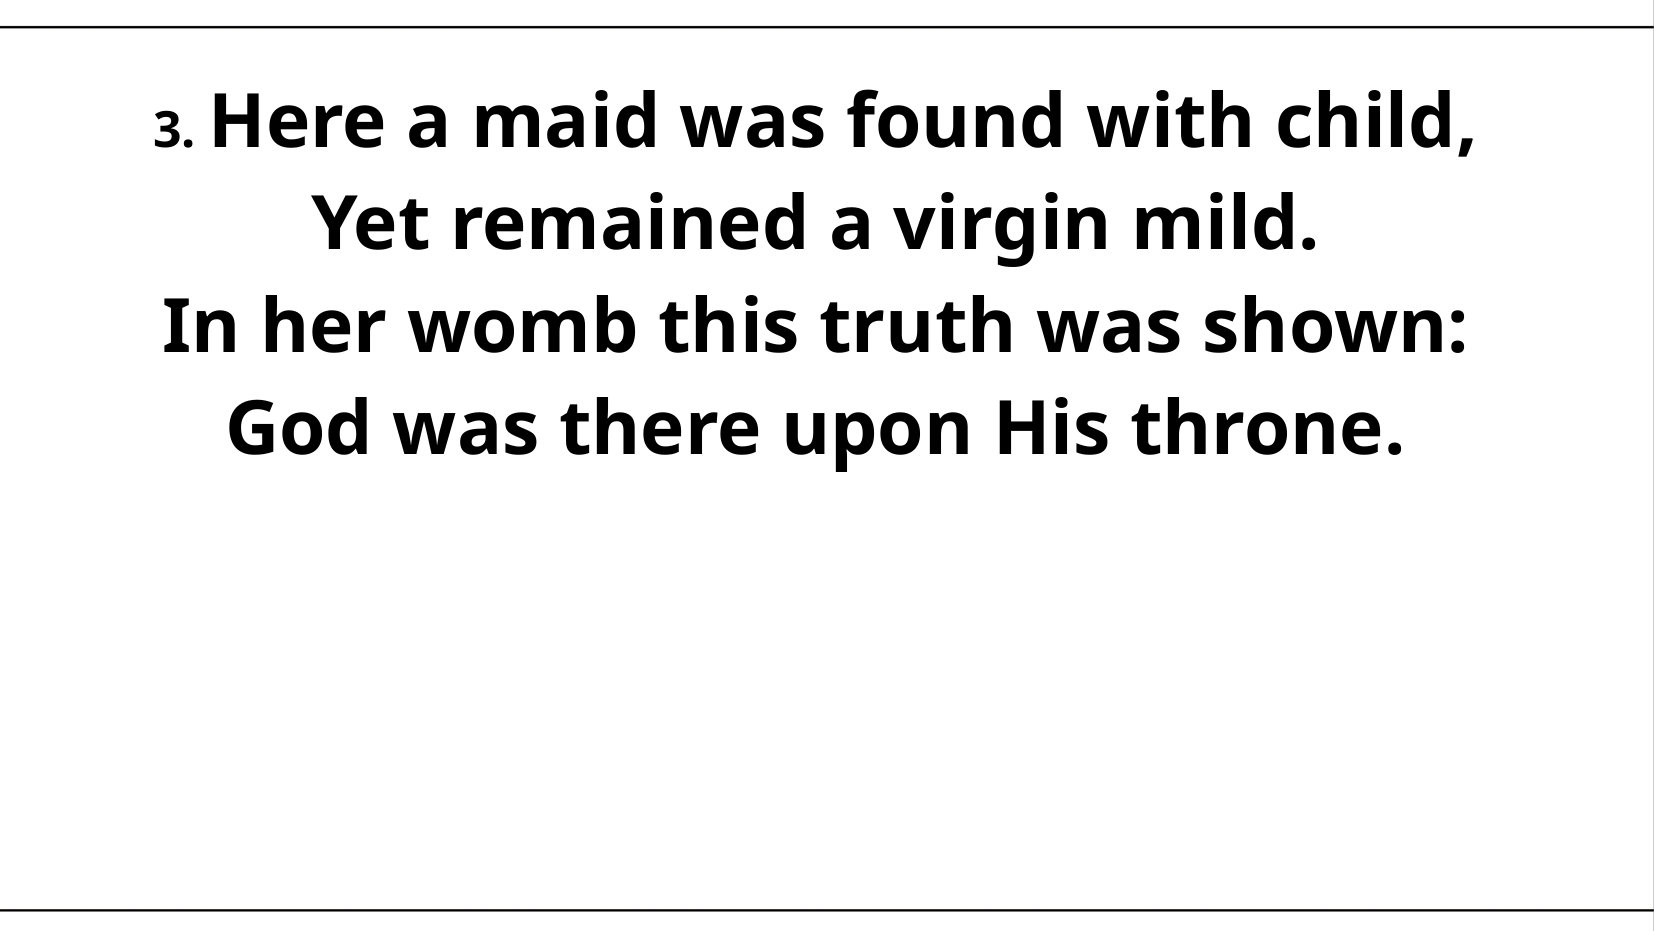

3. Here a maid was found with child,
Yet remained a virgin mild.
In her womb this truth was shown:
God was there upon His throne.